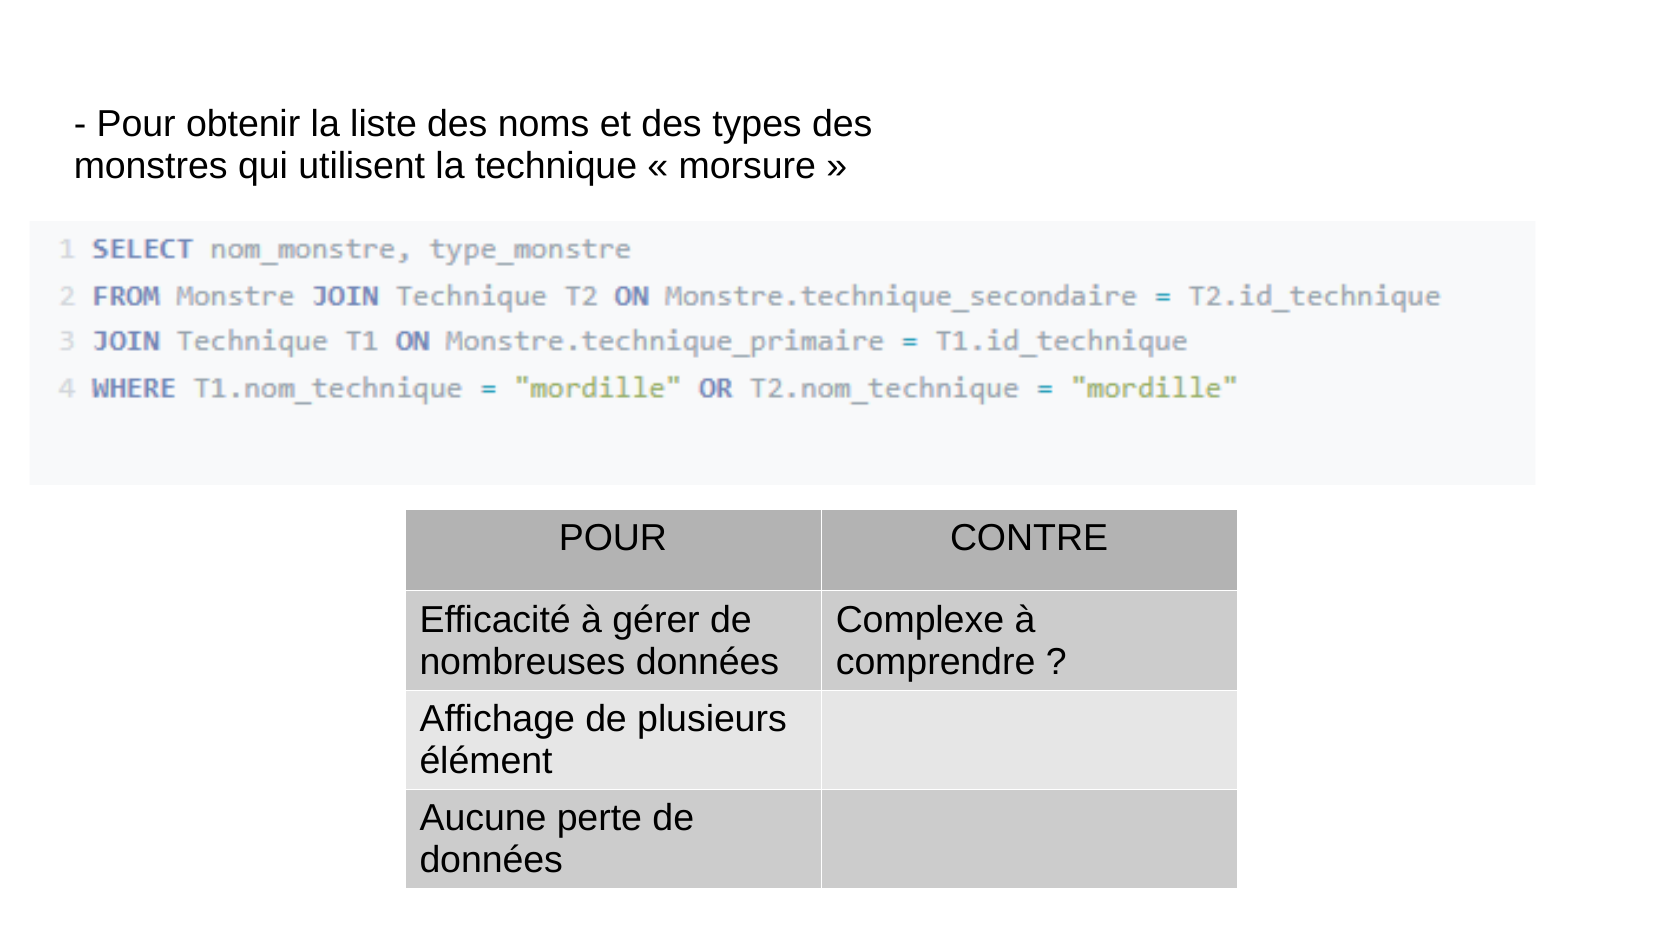

- Pour obtenir la liste des noms et des types des monstres qui utilisent la technique « morsure »
| POUR | CONTRE |
| --- | --- |
| Efficacité à gérer de nombreuses données | Complexe à comprendre ? |
| Affichage de plusieurs élément | |
| Aucune perte de données | |